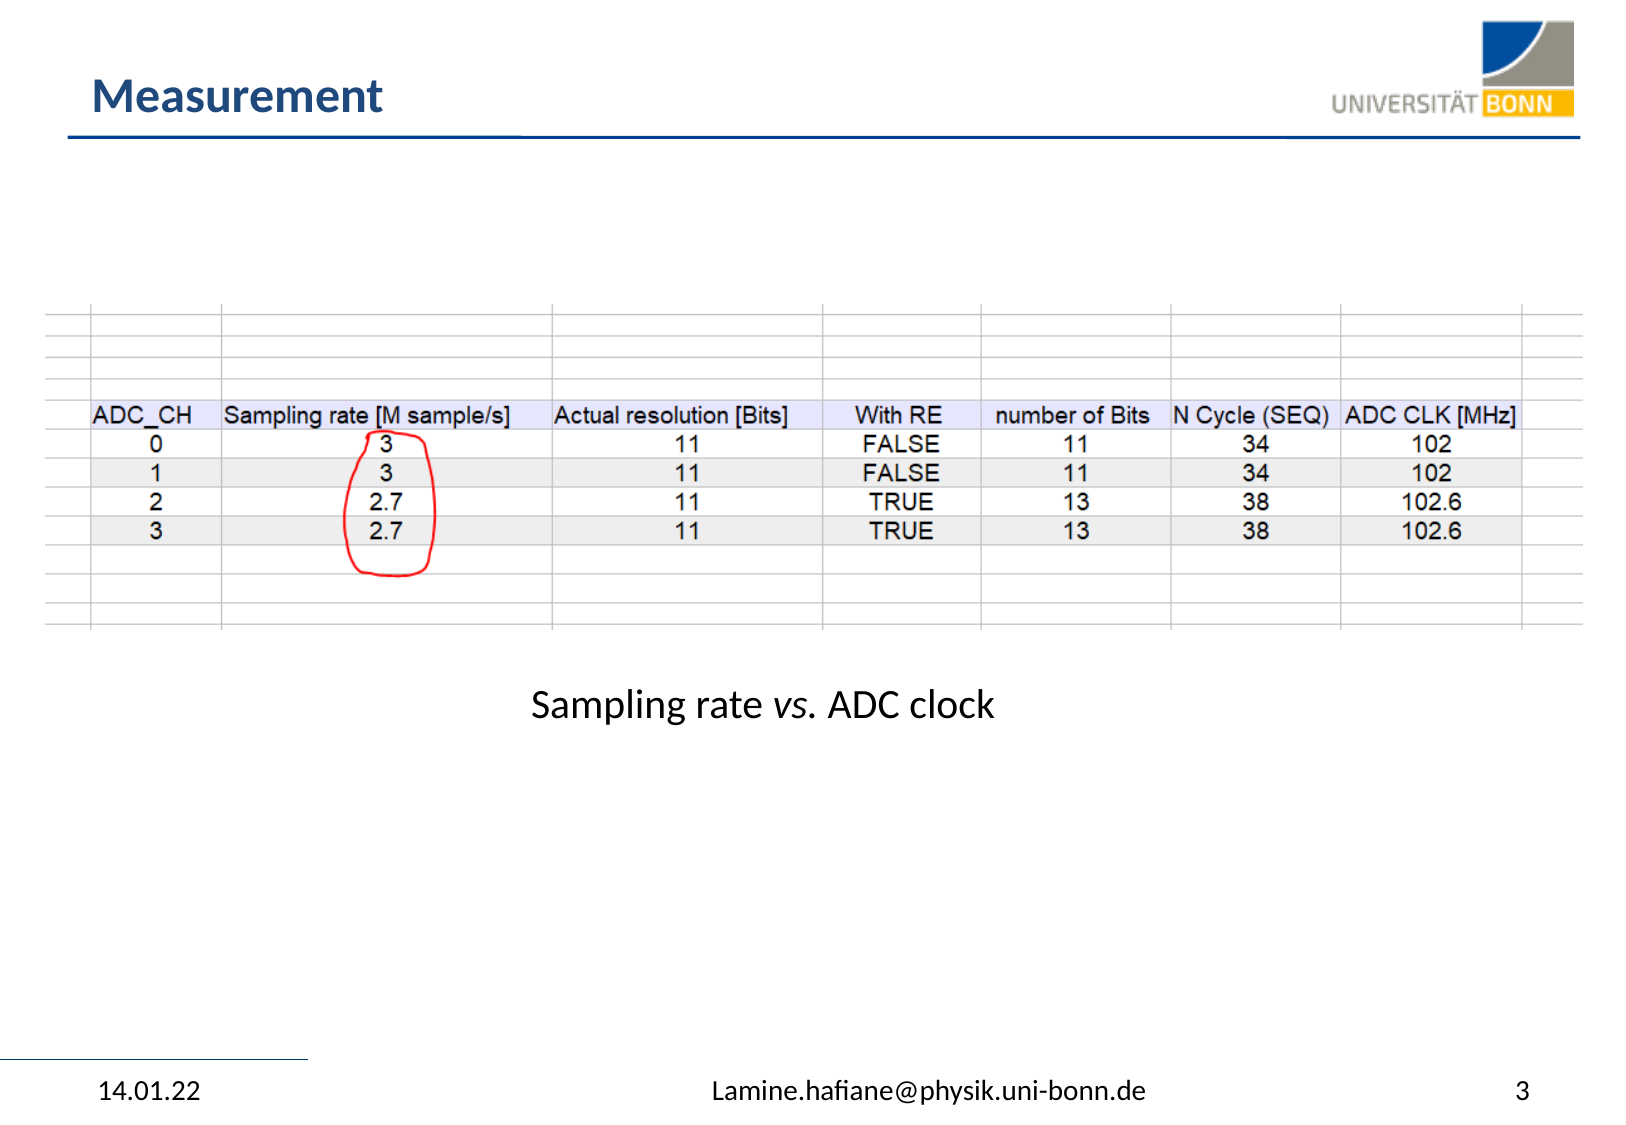

# Measurement
Sampling rate vs. ADC clock
14.01.22
Lamine.hafiane@physik.uni-bonn.de